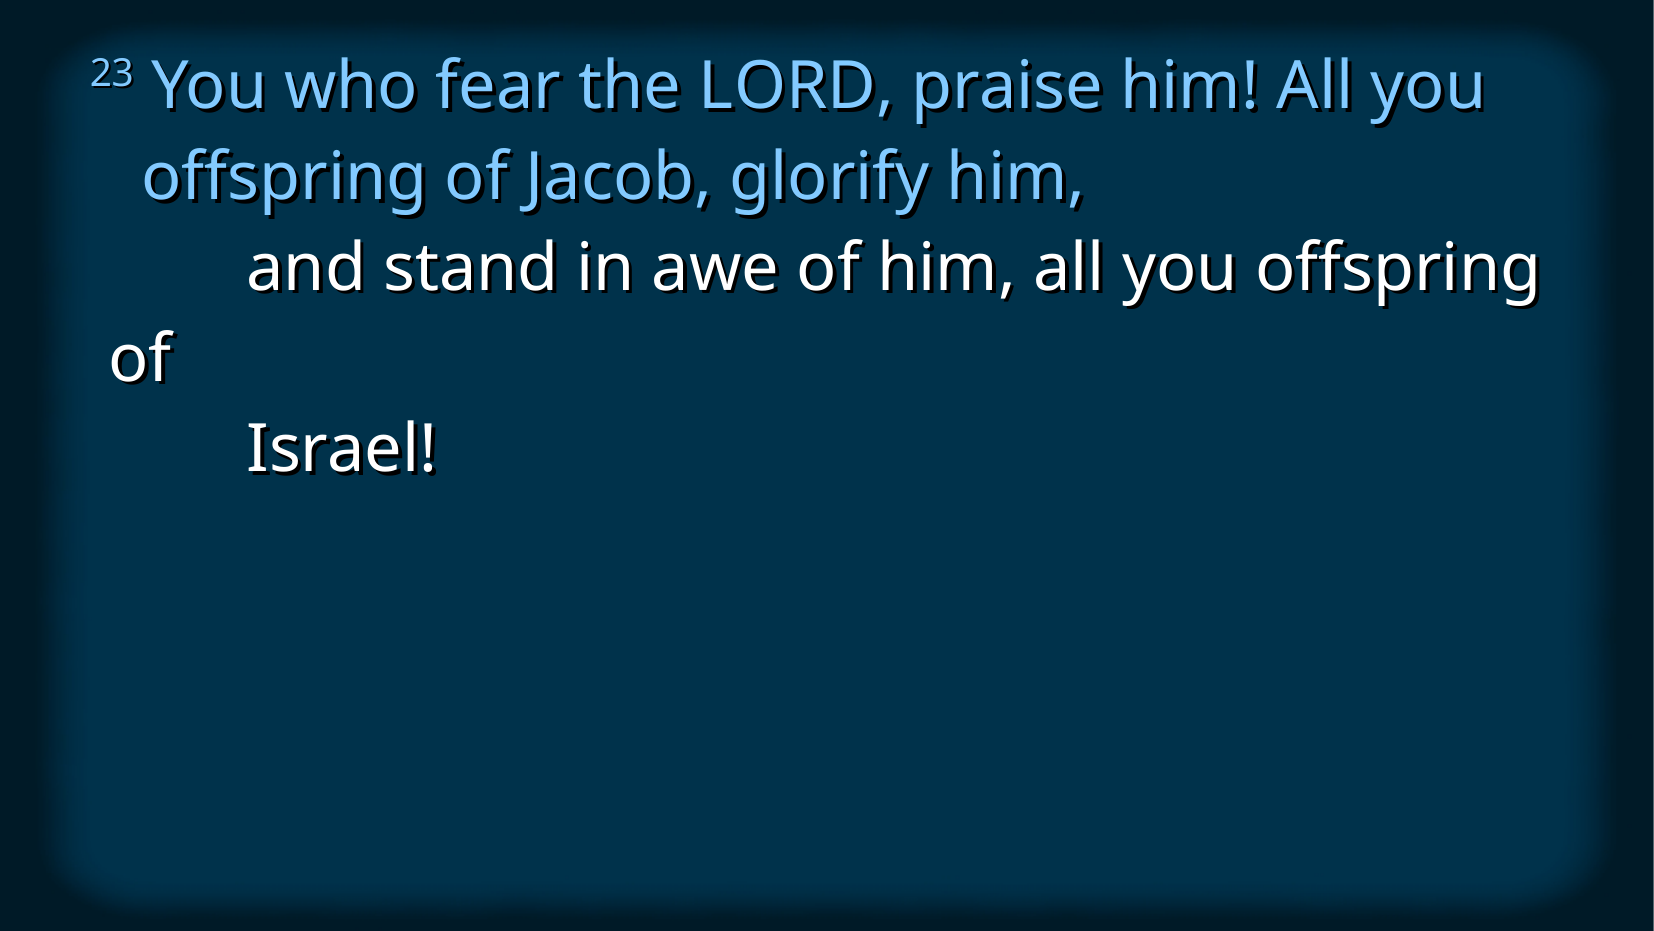

23 You who fear the LORD, praise him! All you
 offspring of Jacob, glorify him,
 and stand in awe of him, all you offspring of
 Israel!